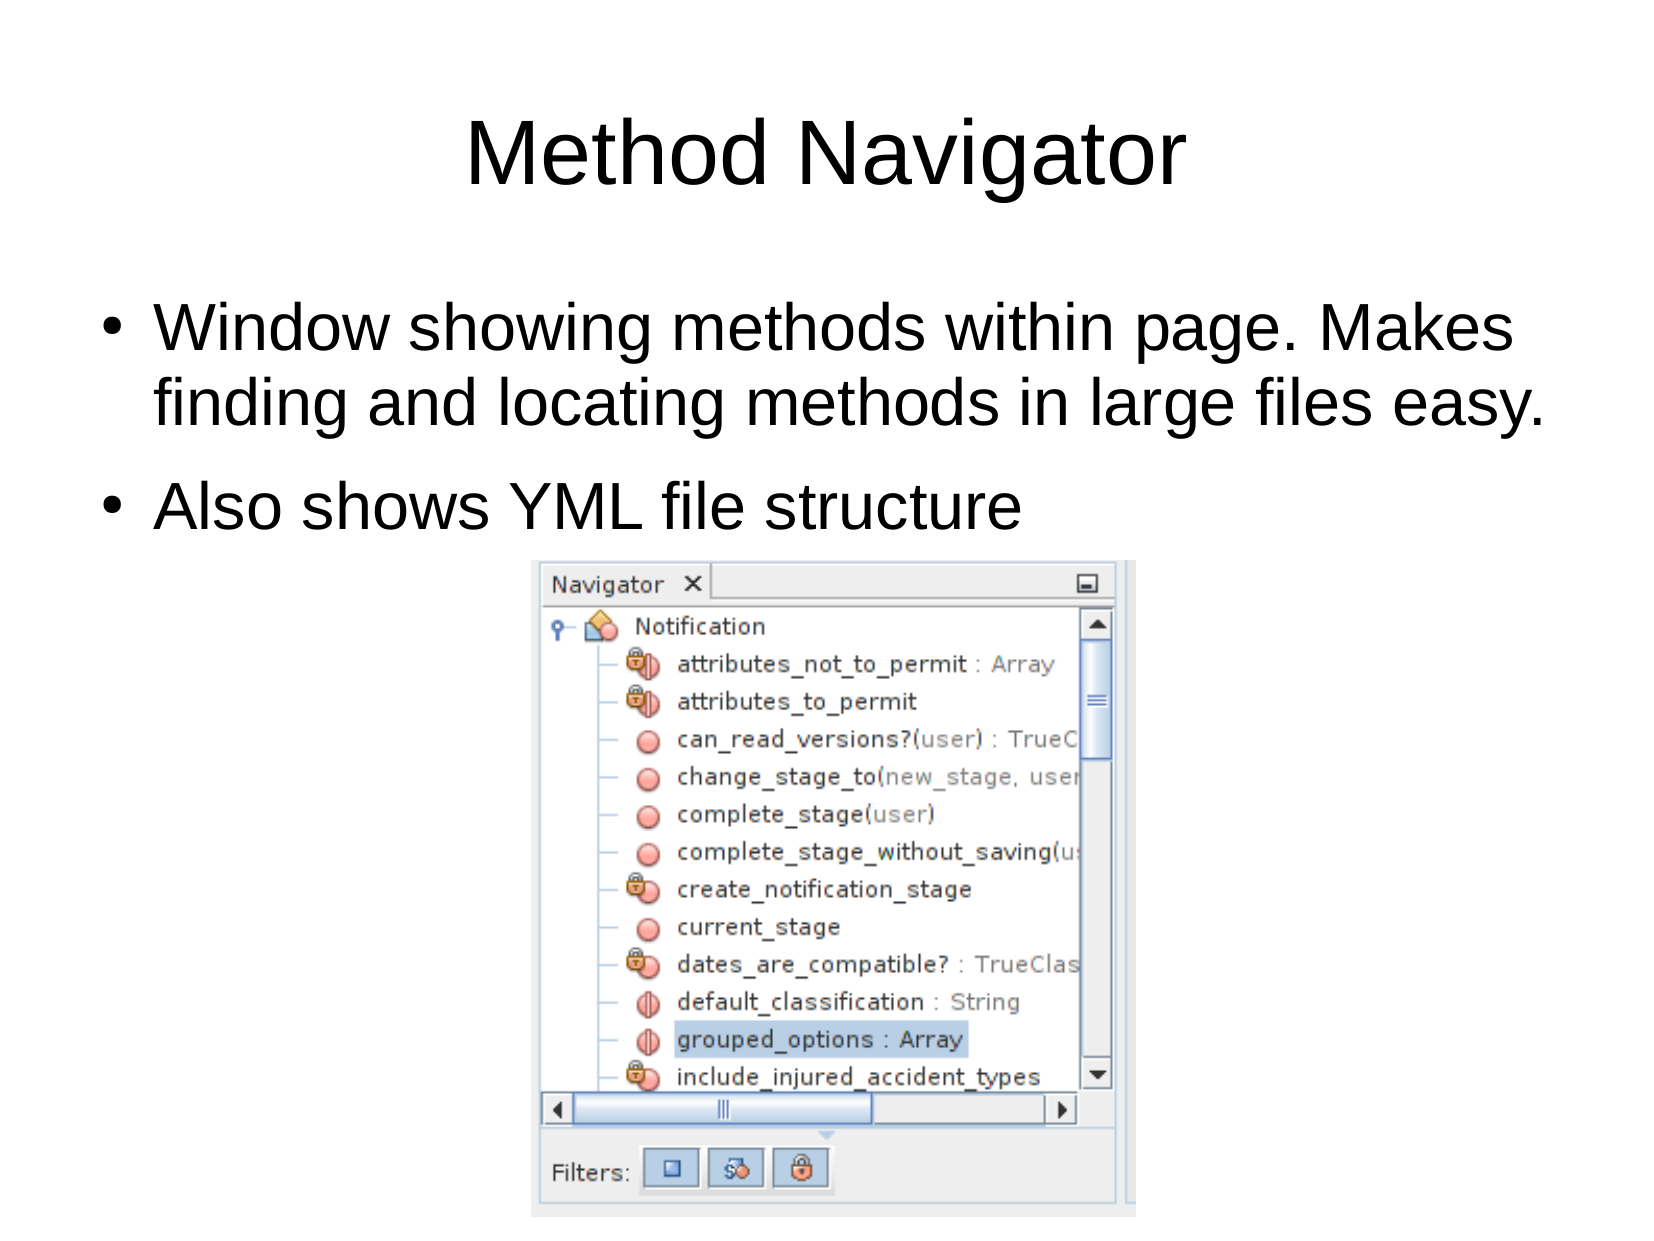

# Method Navigator
Window showing methods within page. Makes finding and locating methods in large files easy.
Also shows YML file structure